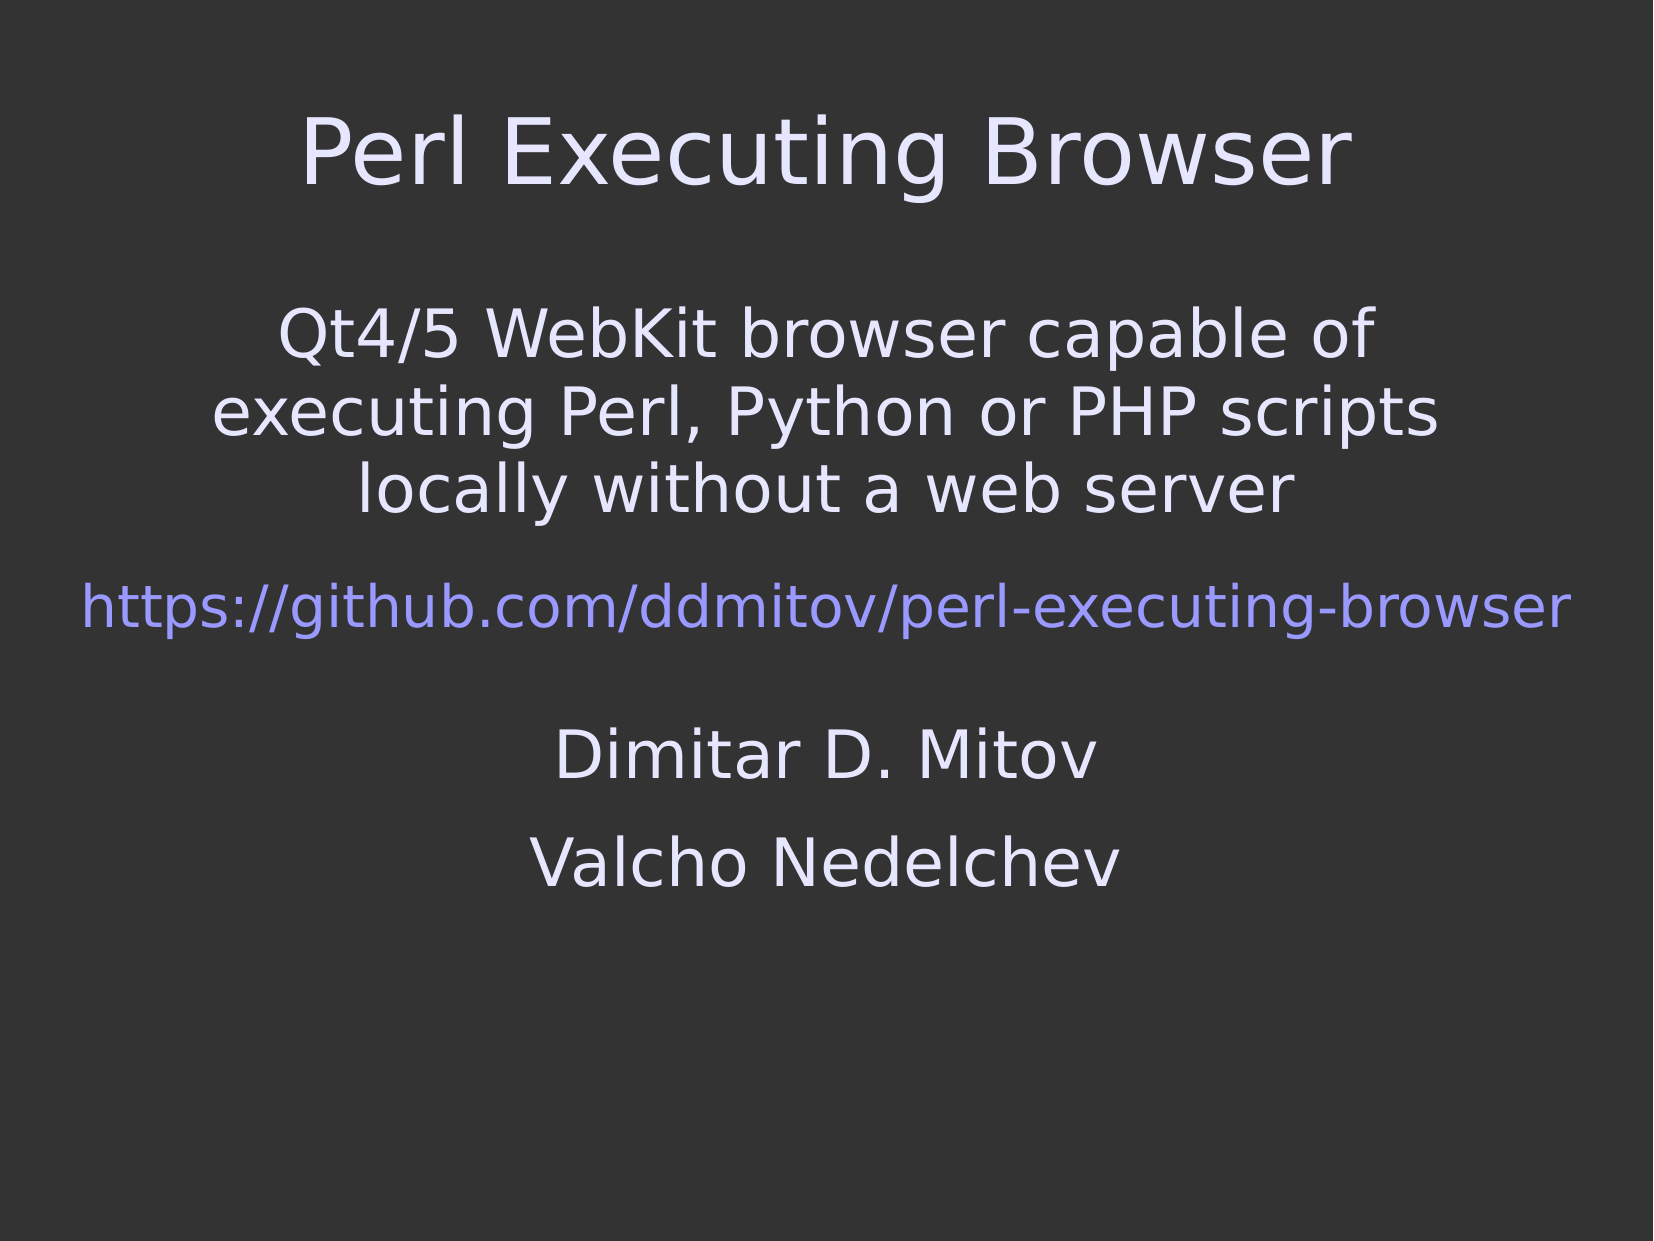

# Perl Executing Browser
Qt4/5 WebKit browser capable of
executing Perl, Python or PHP scripts
locally without a web server
https://github.com/ddmitov/perl-executing-browser
Dimitar D. Mitov
Valcho Nedelchev